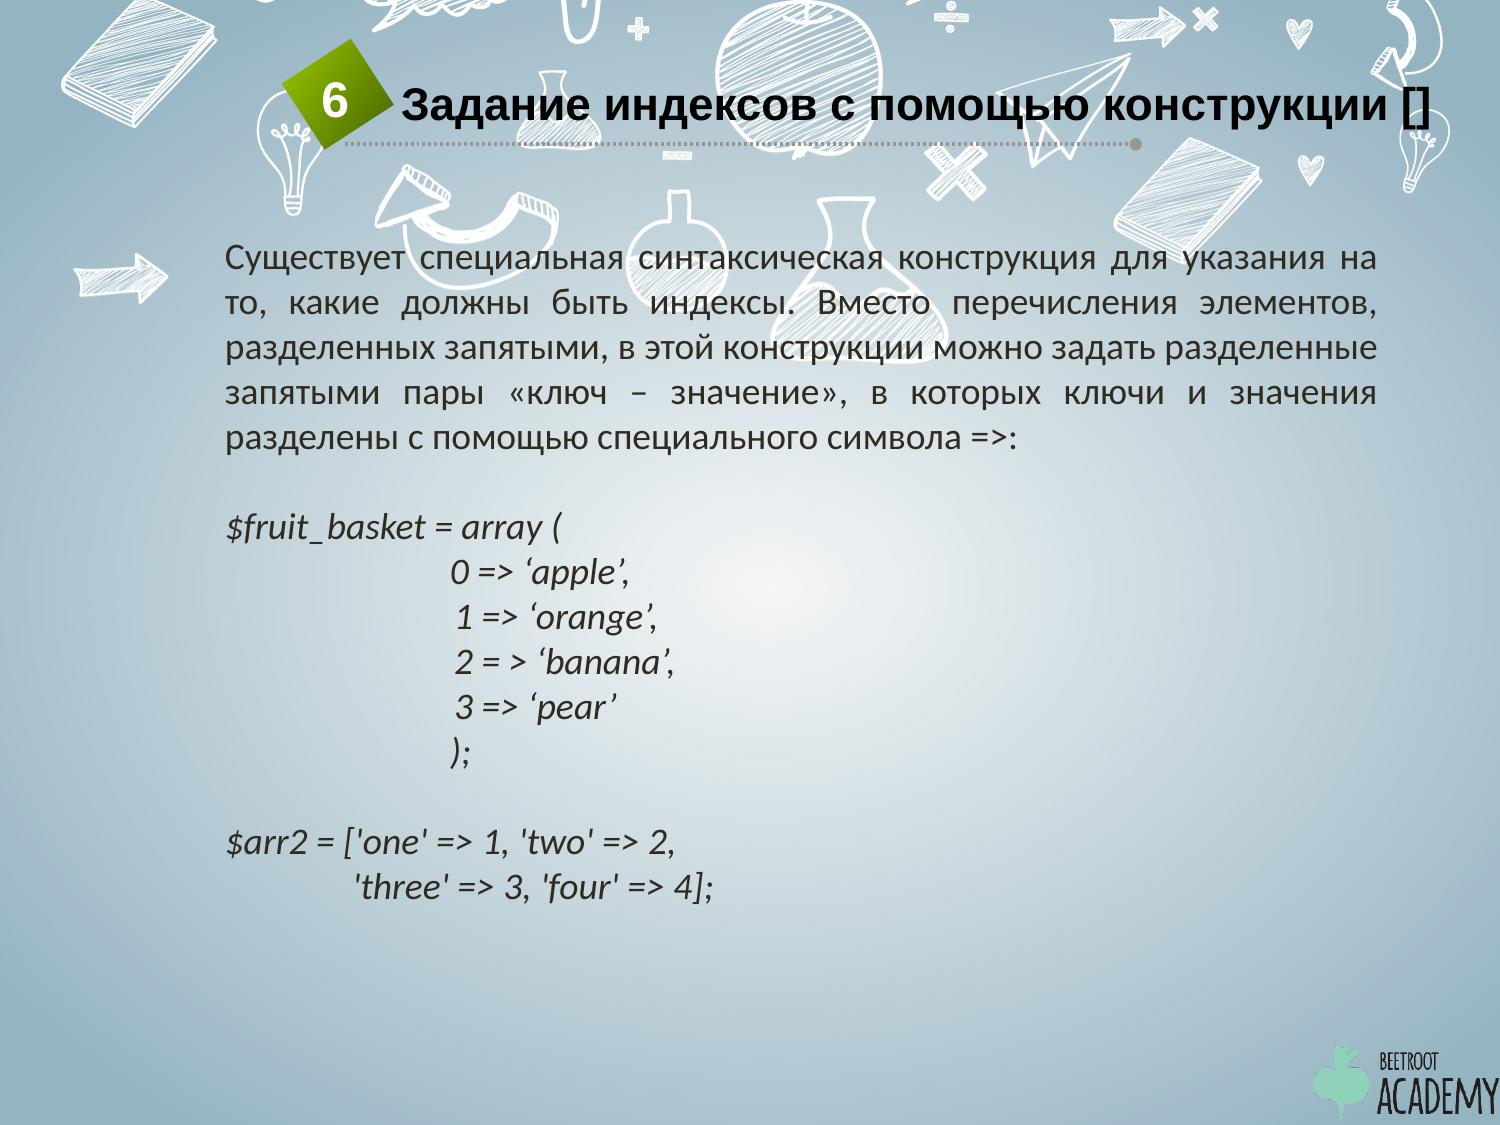

6
 Задание индексов с помощью конструкции []
Существует специальная синтаксическая конструкция для указания на то, какие должны быть индексы. Вместо перечисления элементов, разделенных запятыми, в этой конструкции можно задать разделенные запятыми пары «ключ – значение», в которых ключи и значения разделены с помощью специального символа =>:
$fruit_basket = array (
			0 => ‘apple’,
 1 => ‘orange’,
 2 = > ‘banana’,
 3 => ‘pear’
			);
$arr2 = ['one' => 1, 'two' => 2,
 'three' => 3, 'four' => 4];